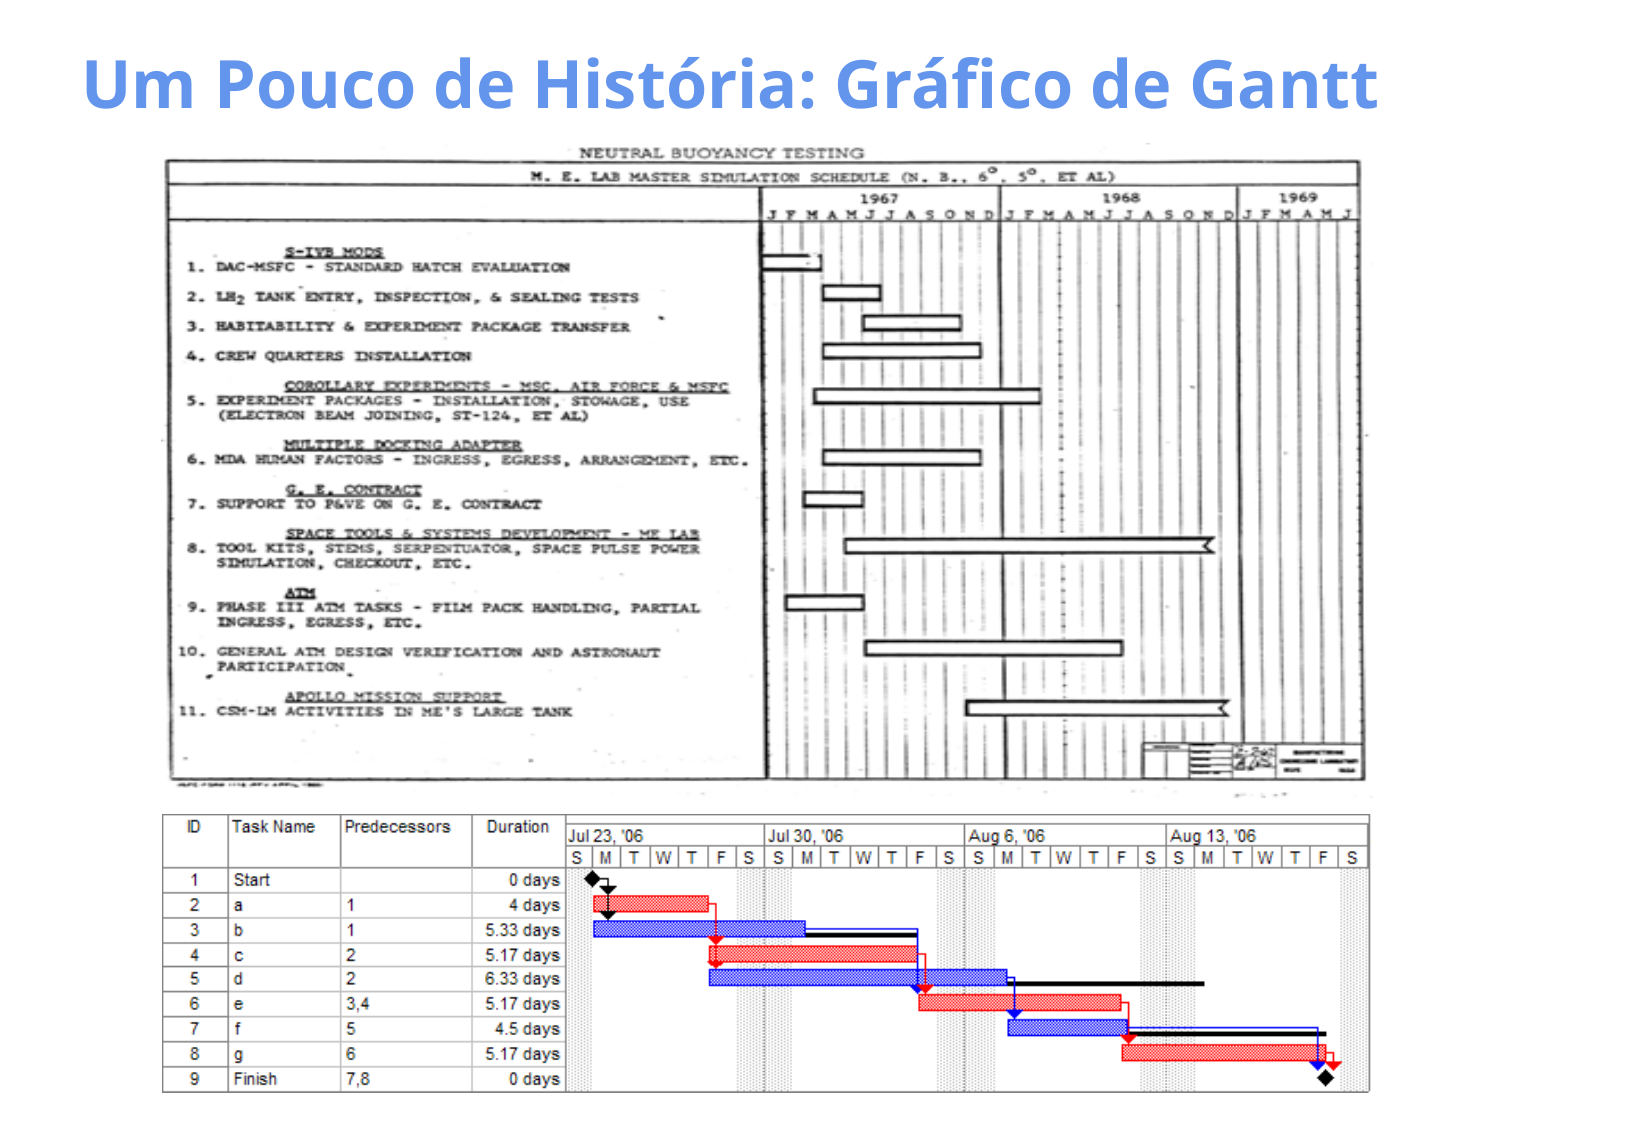

# Um Pouco de História: Gráfico de Gantt